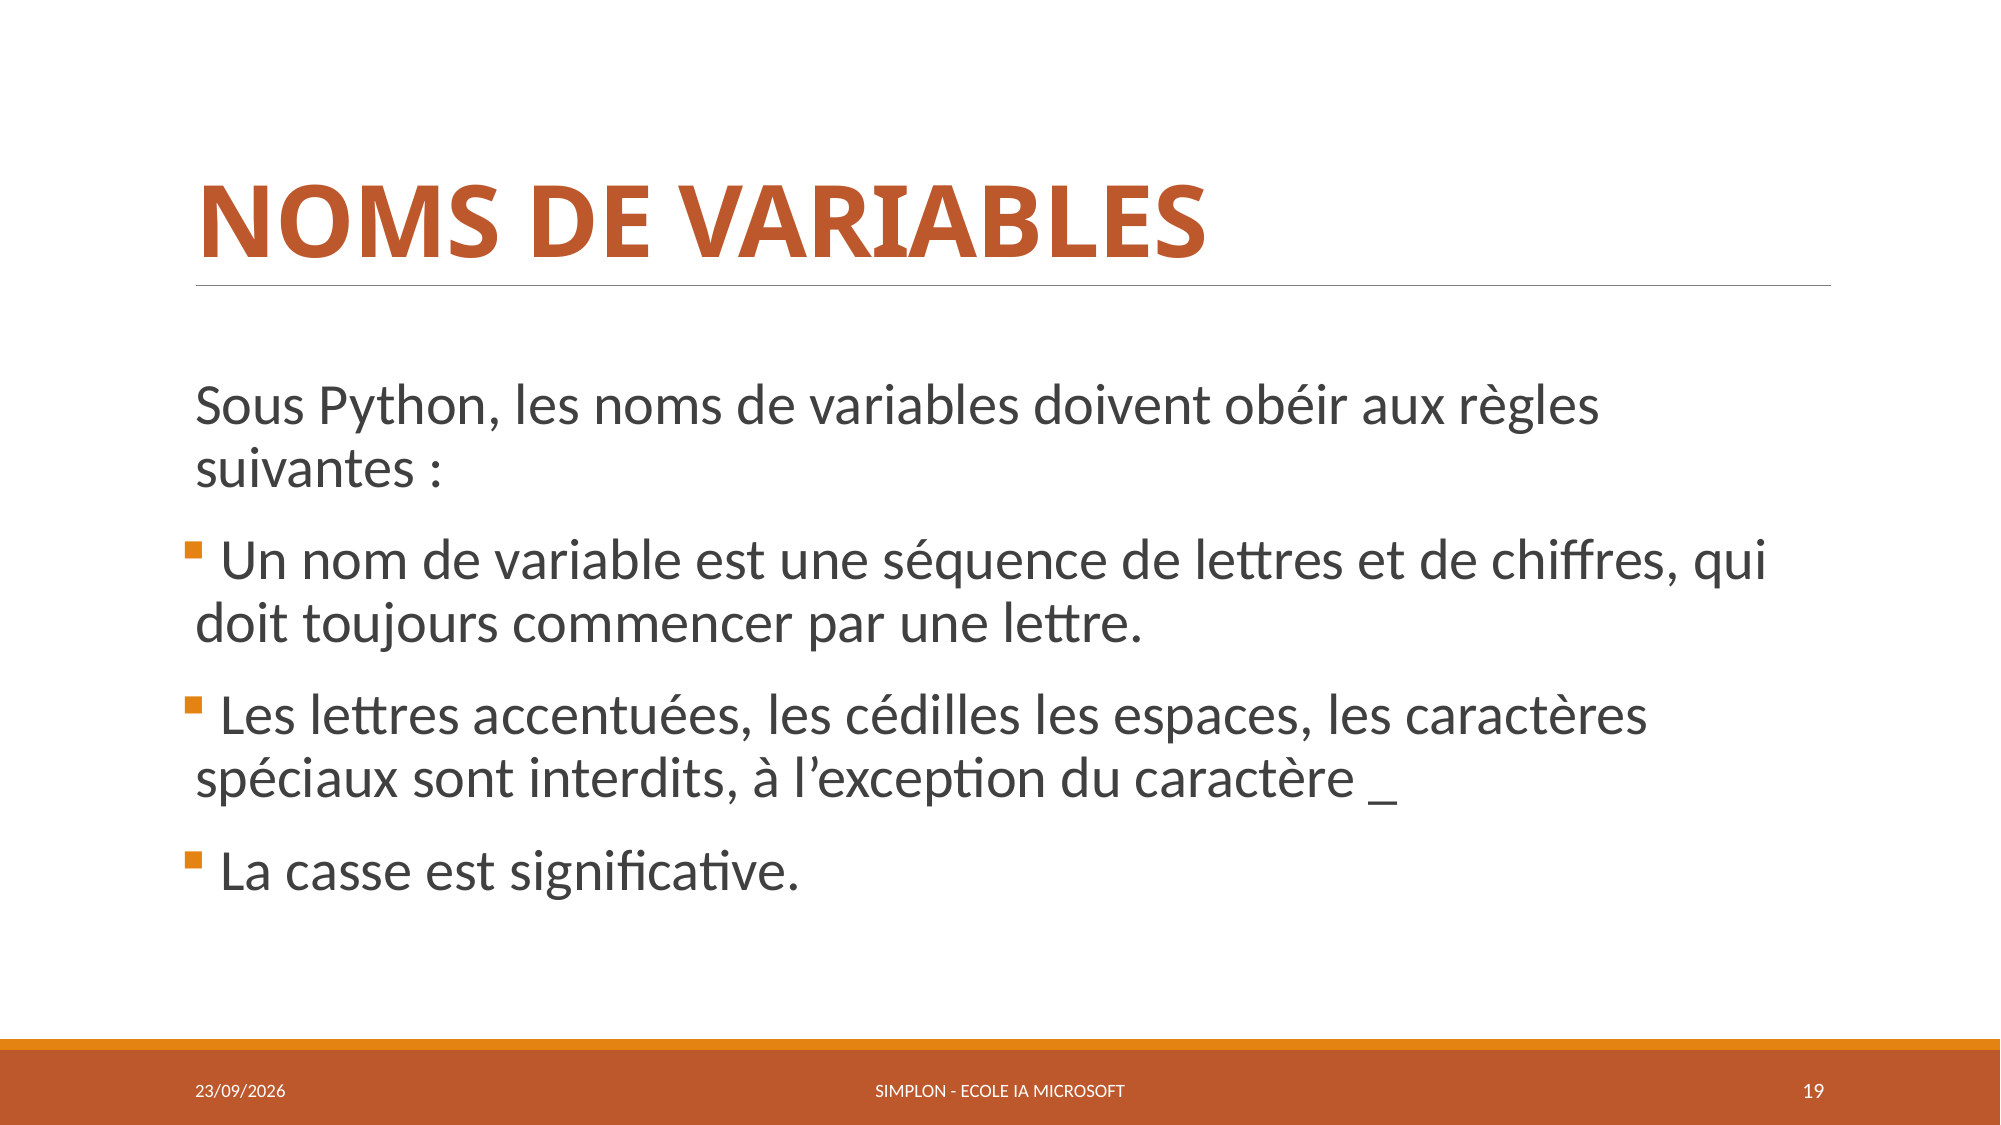

# NOMS DE VARIABLES
Sous Python, les noms de variables doivent obéir aux règles suivantes :
 Un nom de variable est une séquence de lettres et de chiffres, qui doit toujours commencer par une lettre.
 Les lettres accentuées, les cédilles les espaces, les caractères spéciaux sont interdits, à l’exception du caractère _
 La casse est significative.
Simplon - Ecole IA Microsoft